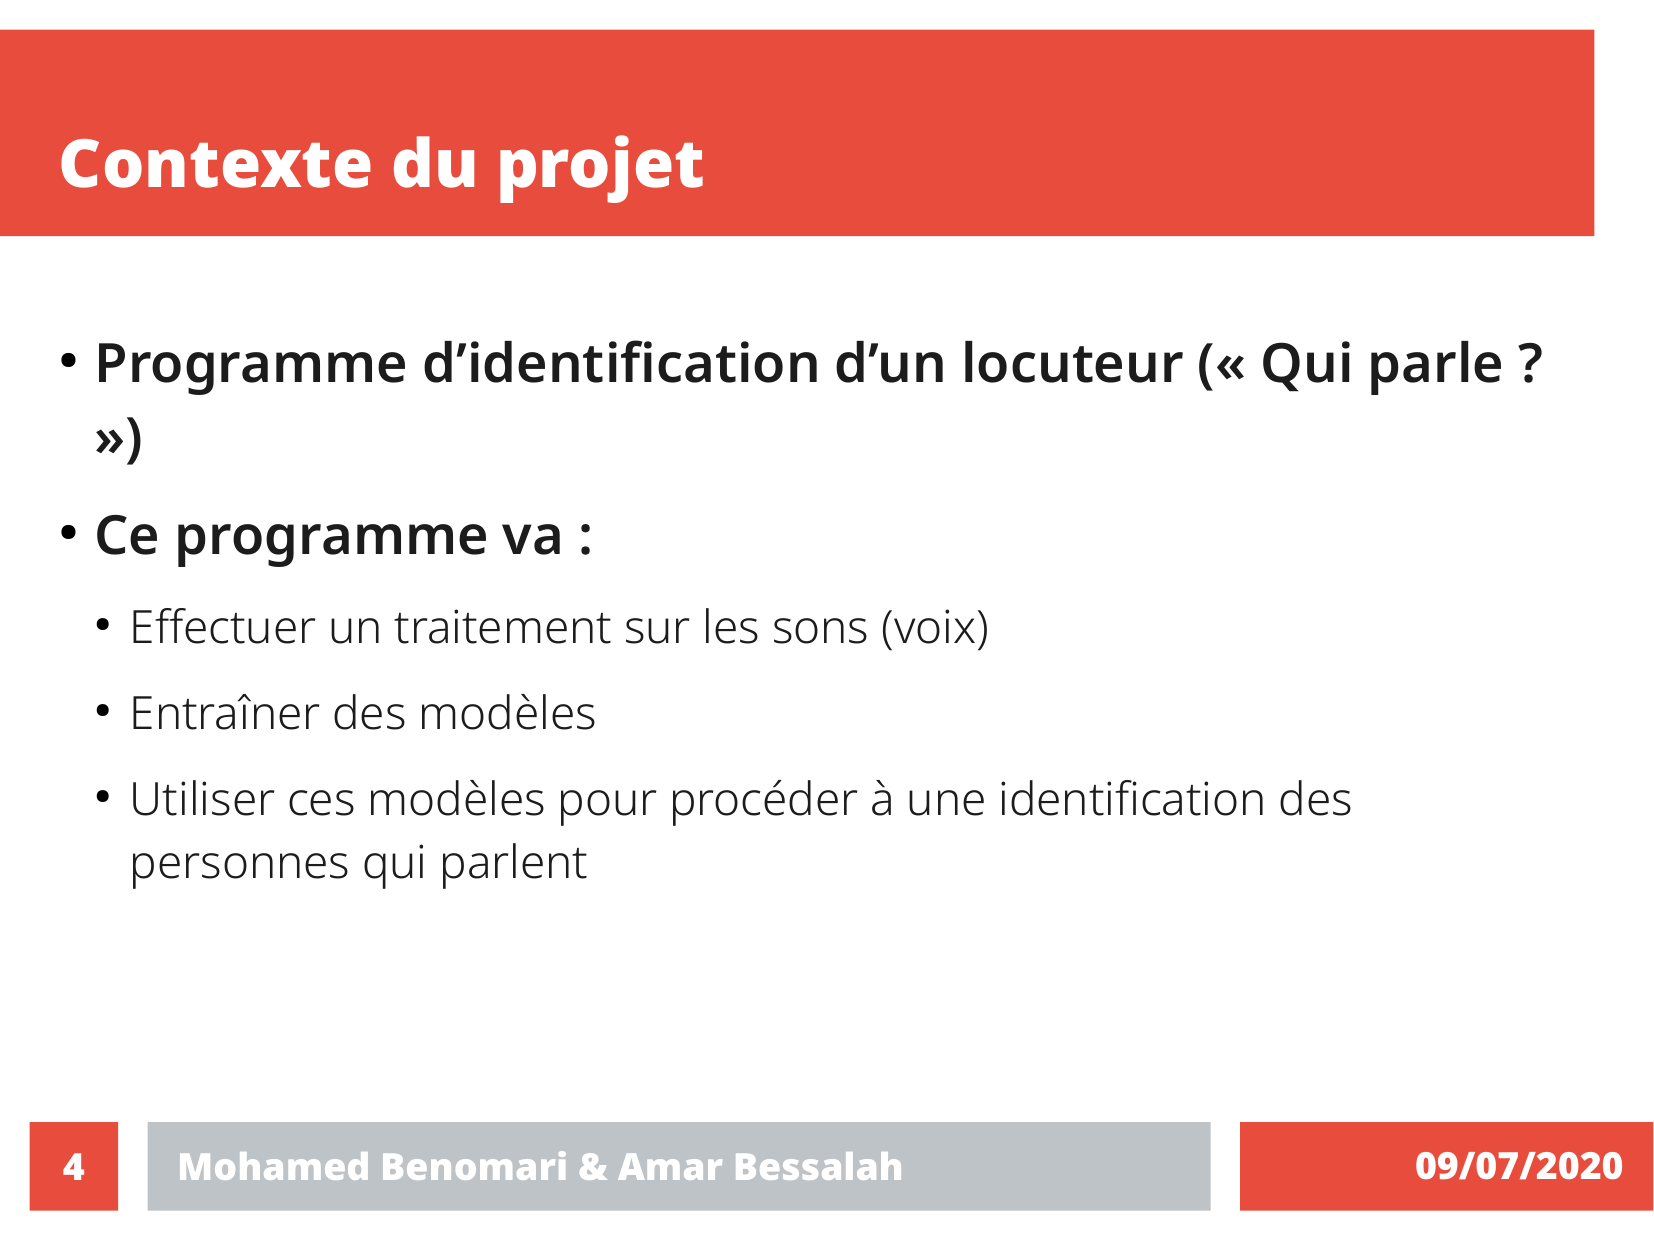

# Contexte du projet
Programme d’identification d’un locuteur (« Qui parle ? »)
Ce programme va :
Effectuer un traitement sur les sons (voix)
Entraîner des modèles
Utiliser ces modèles pour procéder à une identification des personnes qui parlent
4
Mohamed Benomari & Amar Bessalah
09/07/2020